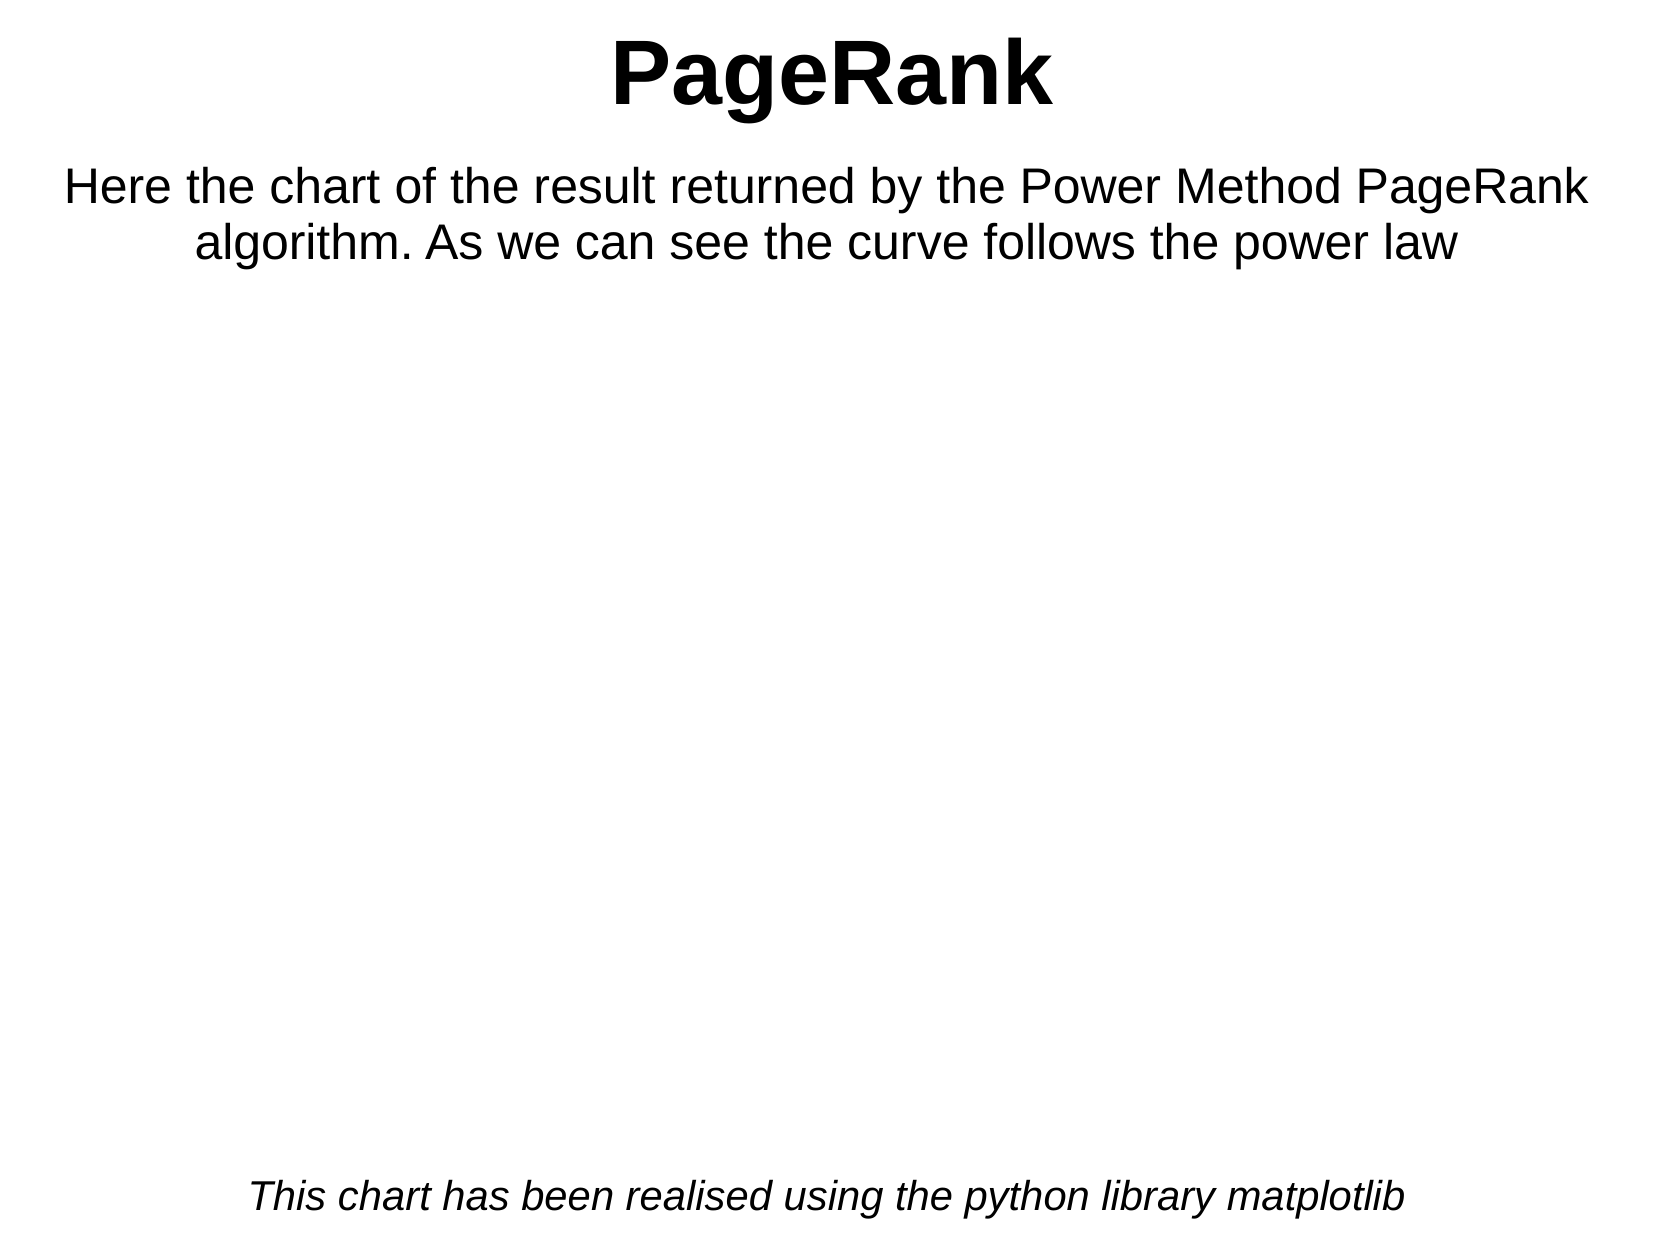

# PageRank
Here the chart of the result returned by the Power Method PageRank algorithm. As we can see the curve follows the power law
This chart has been realised using the python library matplotlib